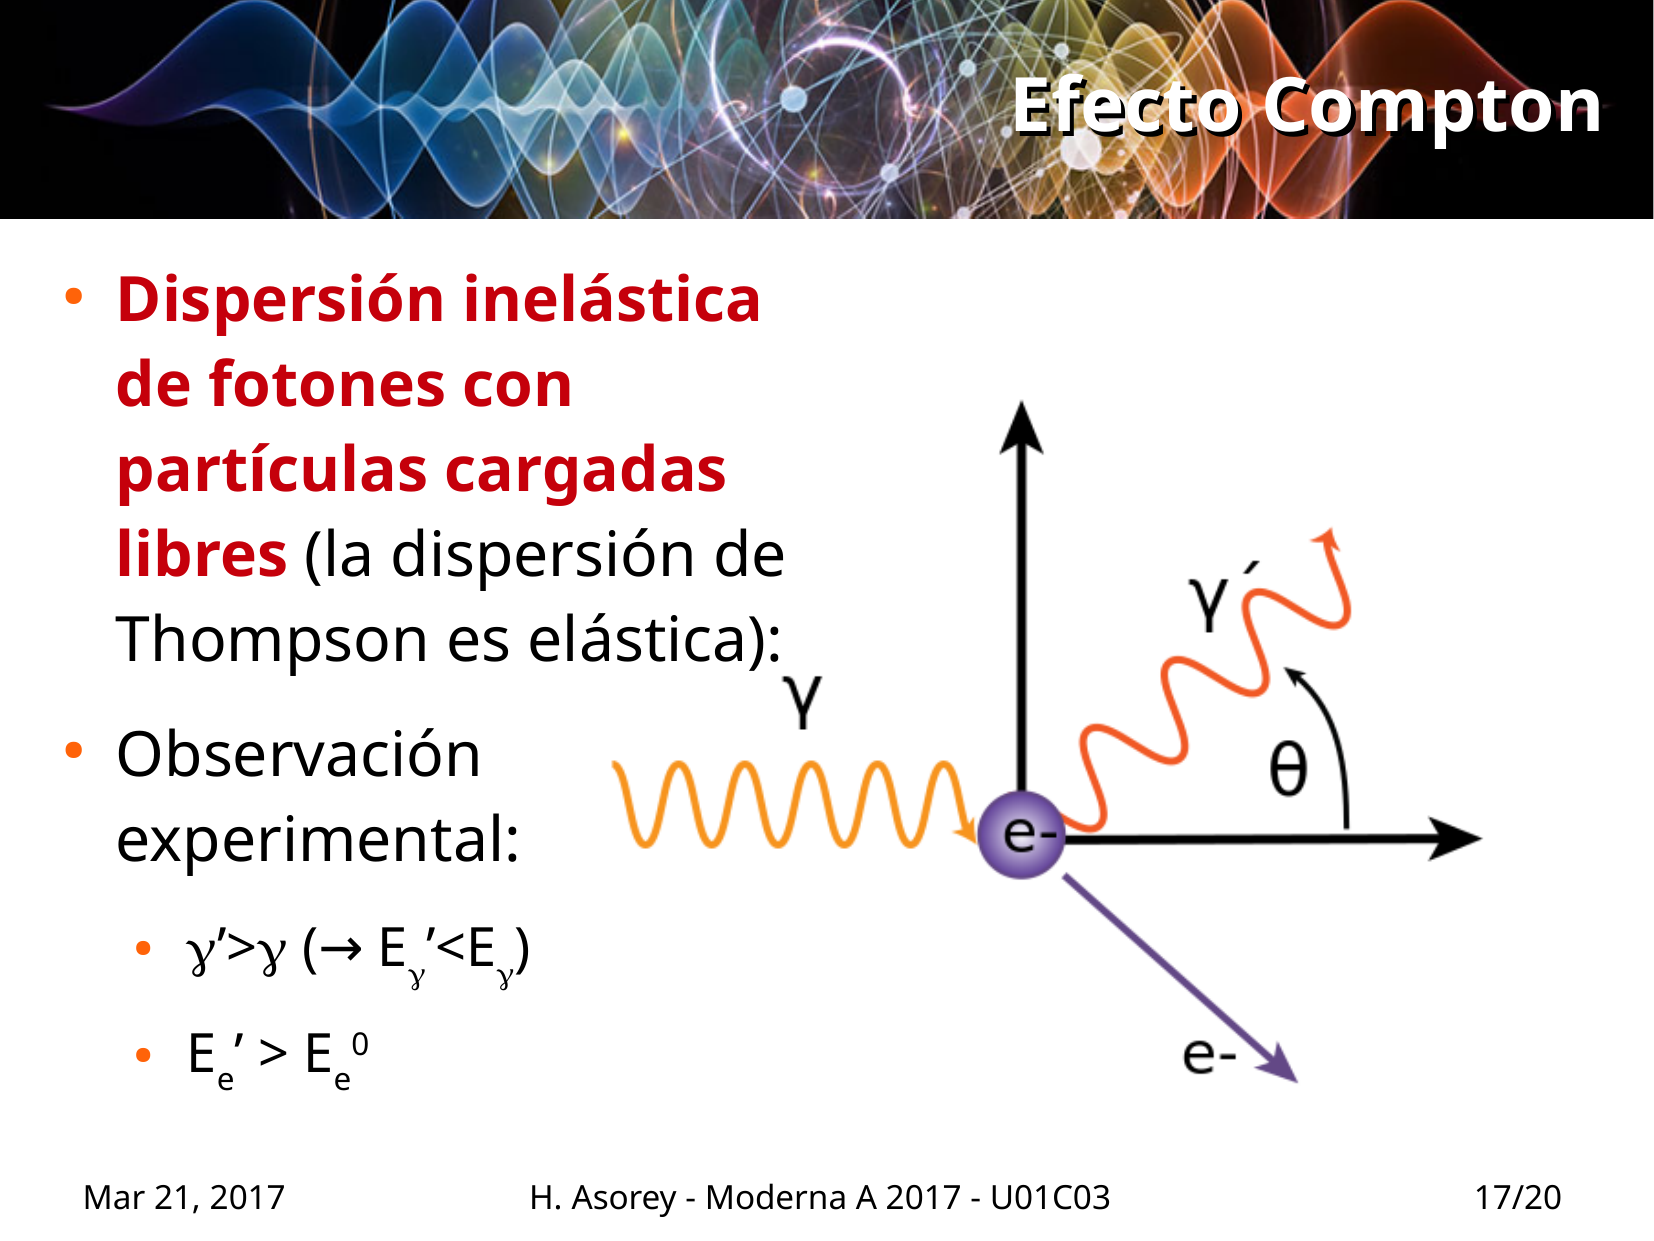

# Efecto Compton
Dispersión inelástica de fotones con partículas cargadas libres (la dispersión de Thompson es elástica):
Observación experimental:
g’>g (→ Eg’<Eg)
Ee’ > Ee0
Mar 21, 2017
H. Asorey - Moderna A 2017 - U01C03
17